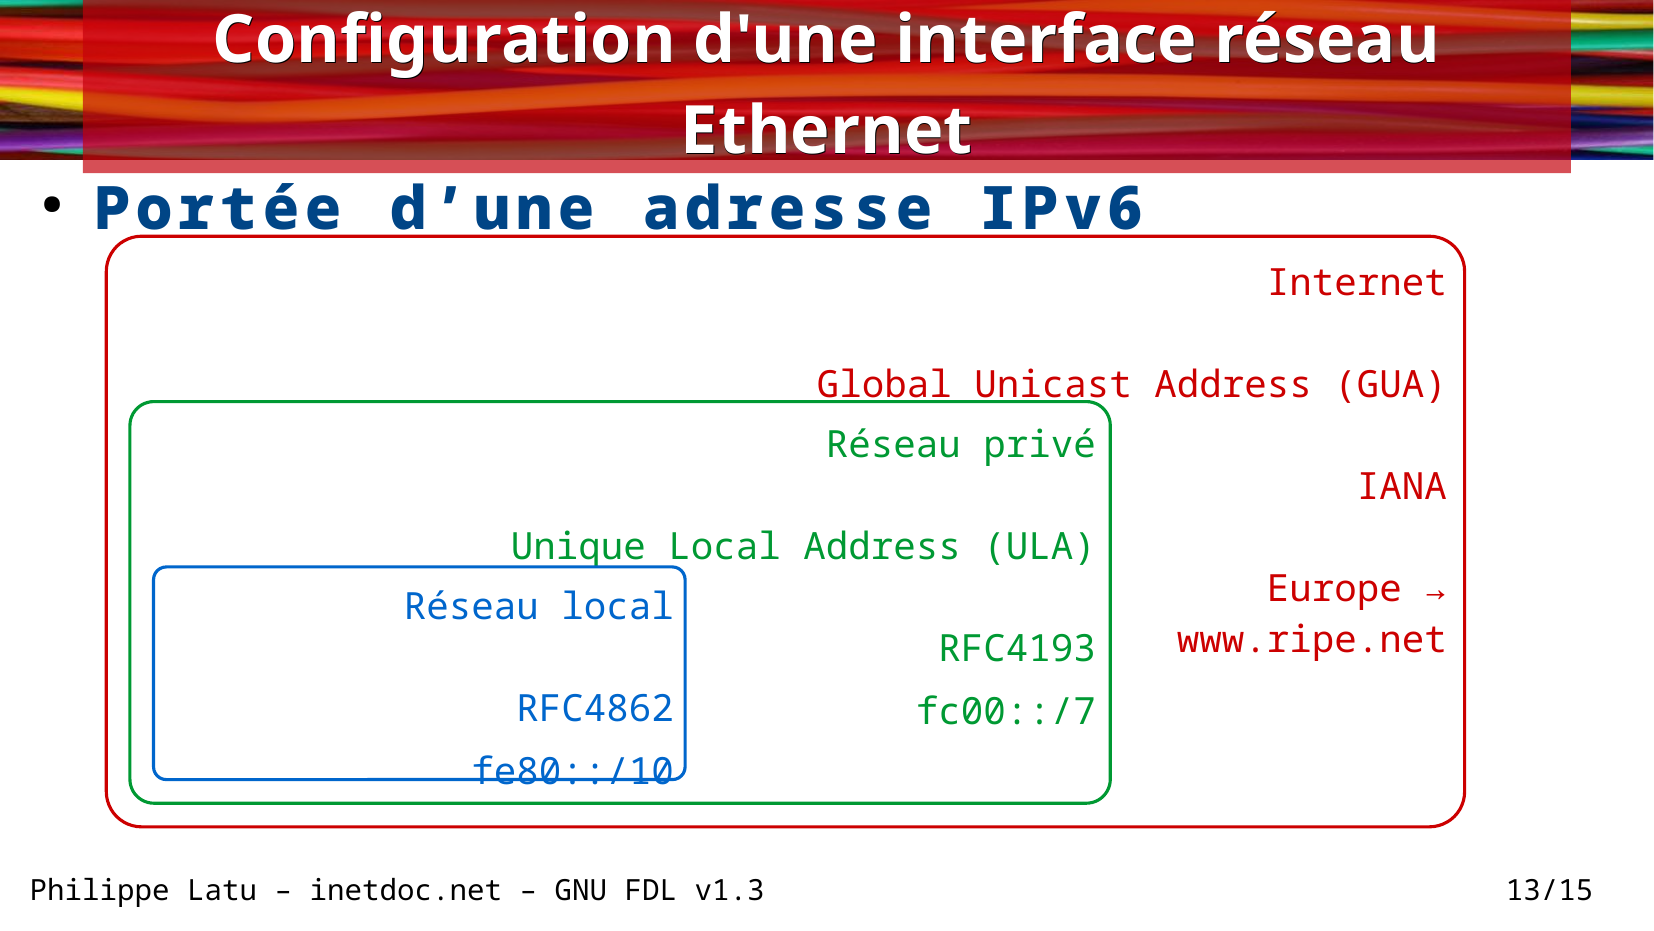

Configuration d'une interface réseau Ethernet
# Portée d’une adresse IPv6
Internet
Global Unicast Address (GUA)
IANA
Europe →
www.ripe.net
Réseau privé
Unique Local Address (ULA)
RFC4193
fc00::/7
Réseau local
RFC4862
fe80::/10
Philippe Latu – inetdoc.net – GNU FDL v1.3 /15